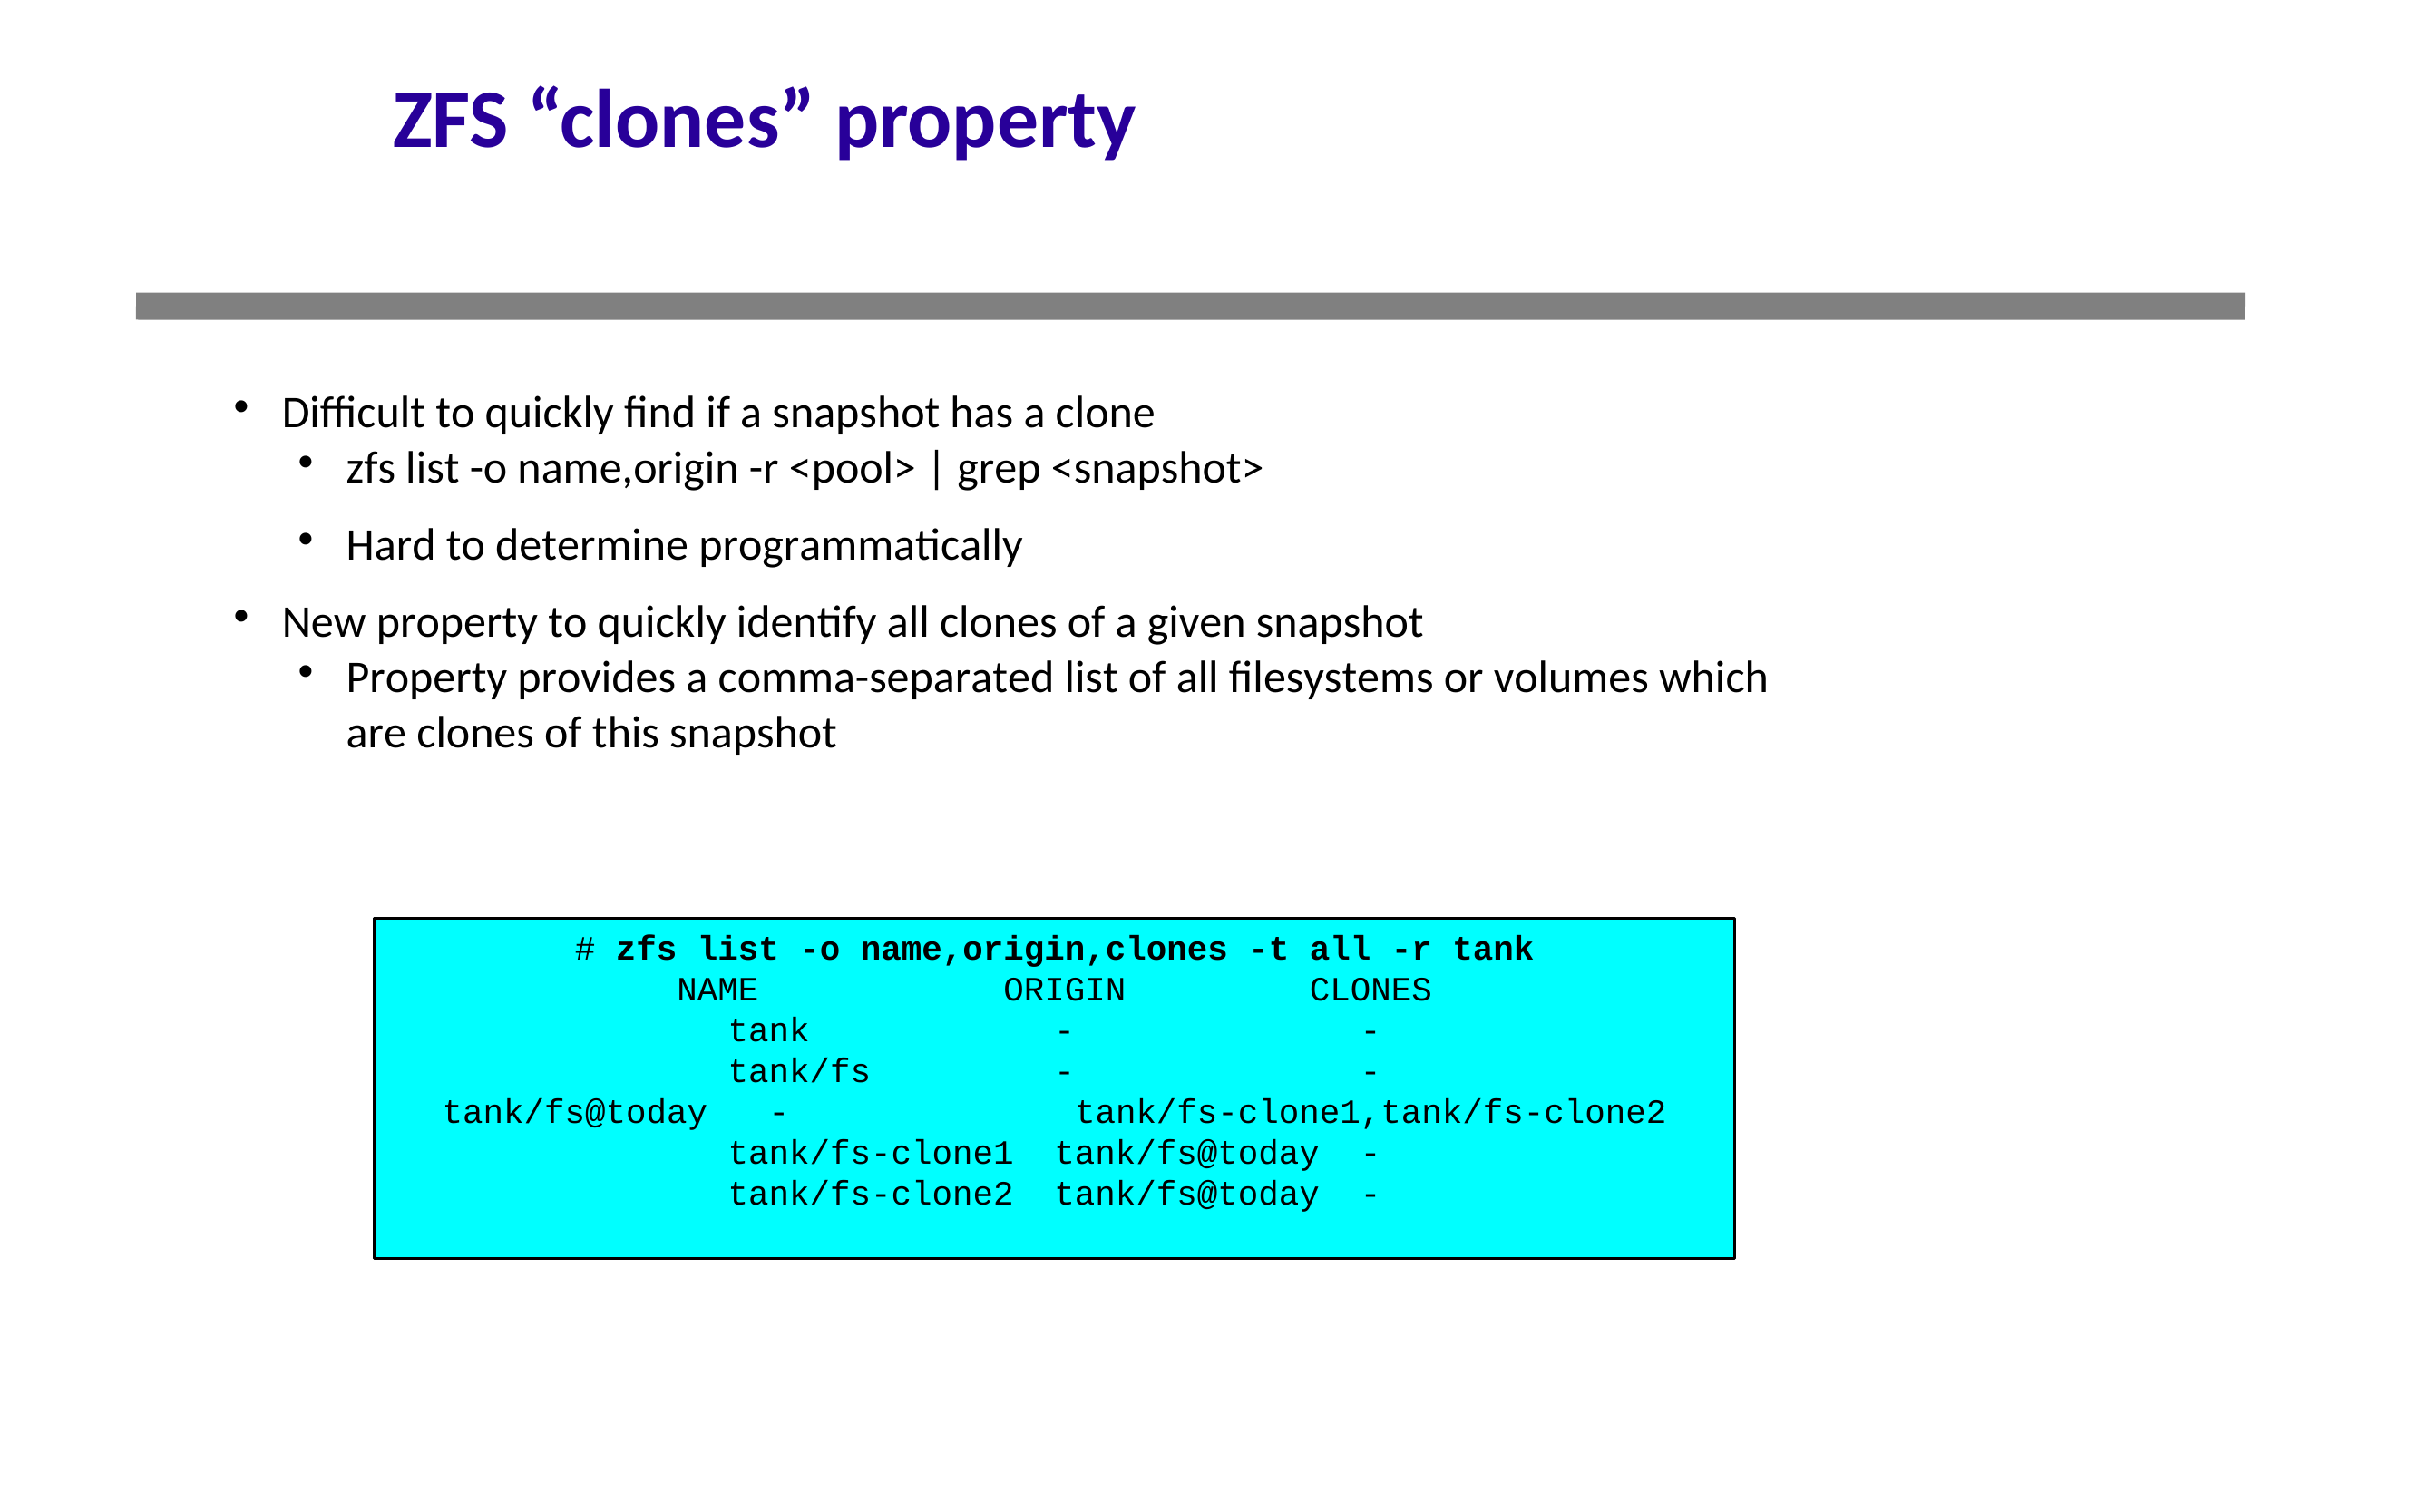

# ZFS “clones” property
Difficult to quickly find if a snapshot has a clone
zfs list -o name,origin -r <pool> | grep <snapshot>
Hard to determine programmatically
New property to quickly identify all clones of a given snapshot
Property provides a comma-separated list of all filesystems or volumes which are clones of this snapshot
# zfs list -o name,origin,clones -t all -r tank
NAME ORIGIN CLONES
tank - -
tank/fs - -
tank/fs@today - tank/fs-clone1,tank/fs-clone2
tank/fs-clone1 tank/fs@today -
tank/fs-clone2 tank/fs@today -